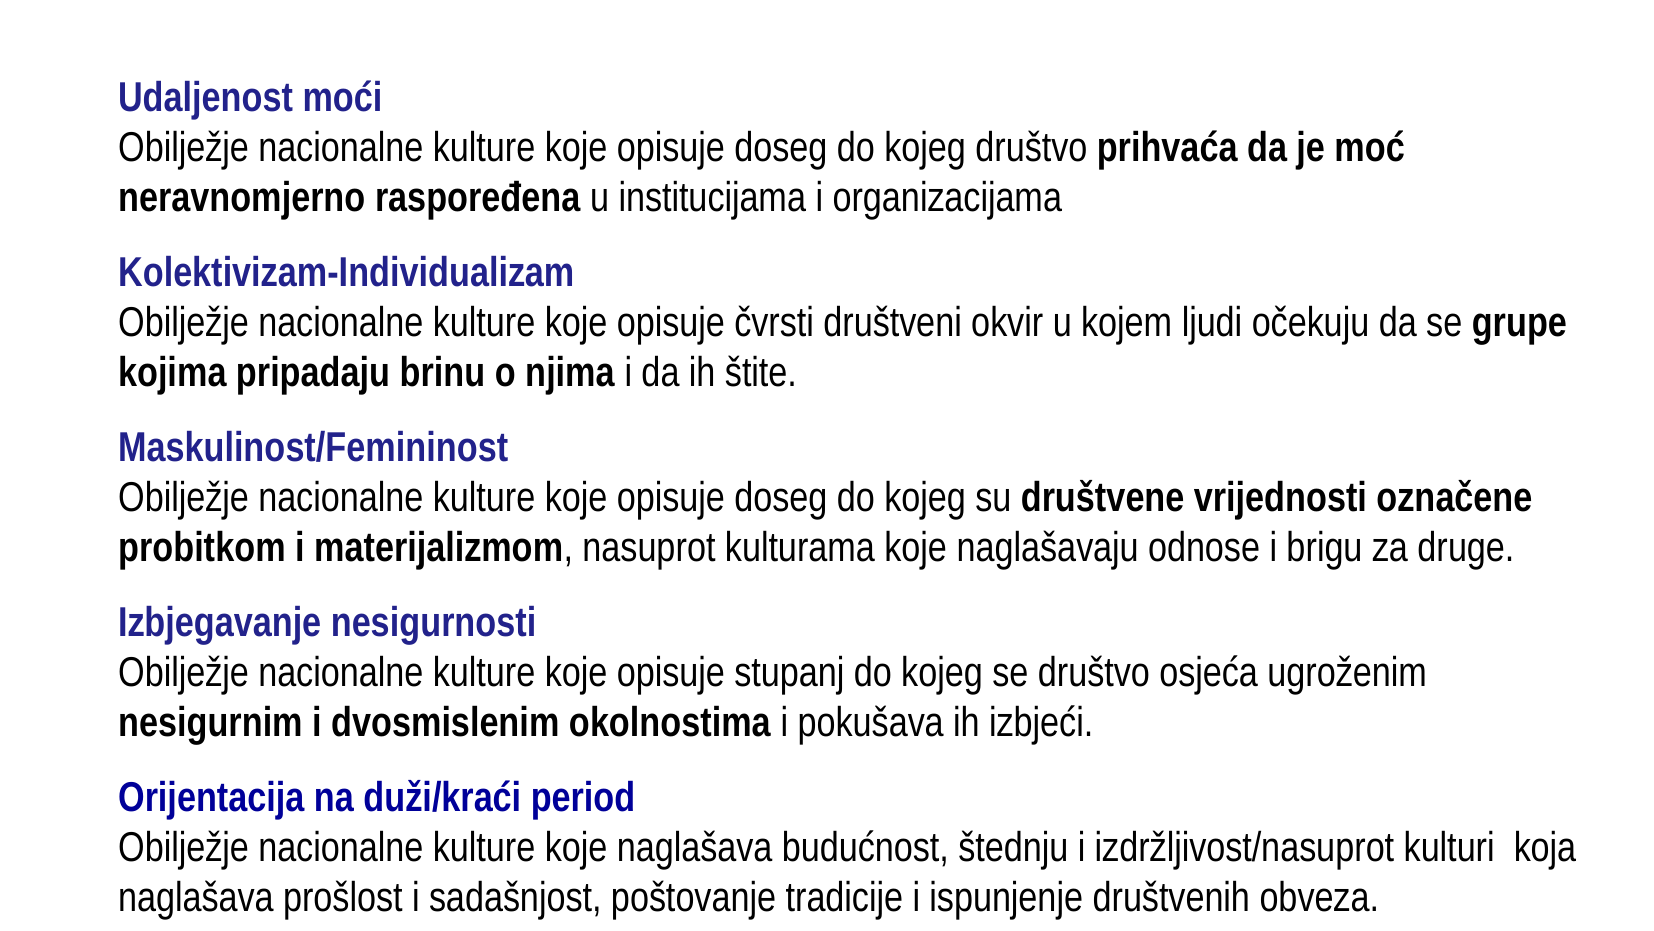

Udaljenost moći
Obilježje nacionalne kulture koje opisuje doseg do kojeg društvo prihvaća da je moć neravnomjerno raspoređena u institucijama i organizacijama
Kolektivizam-Individualizam
Obilježje nacionalne kulture koje opisuje čvrsti društveni okvir u kojem ljudi očekuju da se grupe kojima pripadaju brinu o njima i da ih štite.
Maskulinost/Femininost
Obilježje nacionalne kulture koje opisuje doseg do kojeg su društvene vrijednosti označene probitkom i materijalizmom, nasuprot kulturama koje naglašavaju odnose i brigu za druge.
Izbjegavanje nesigurnosti
Obilježje nacionalne kulture koje opisuje stupanj do kojeg se društvo osjeća ugroženim nesigurnim i dvosmislenim okolnostima i pokušava ih izbjeći.
Orijentacija na duži/kraći period
Obilježje nacionalne kulture koje naglašava budućnost, štednju i izdržljivost/nasuprot kulturi koja naglašava prošlost i sadašnjost, poštovanje tradicije i ispunjenje društvenih obveza.
Ugađanje
Obilježje nacionalne kulture koje opisuje koliko ljudi kontroliraju svoje instinktivne želje i impulse.